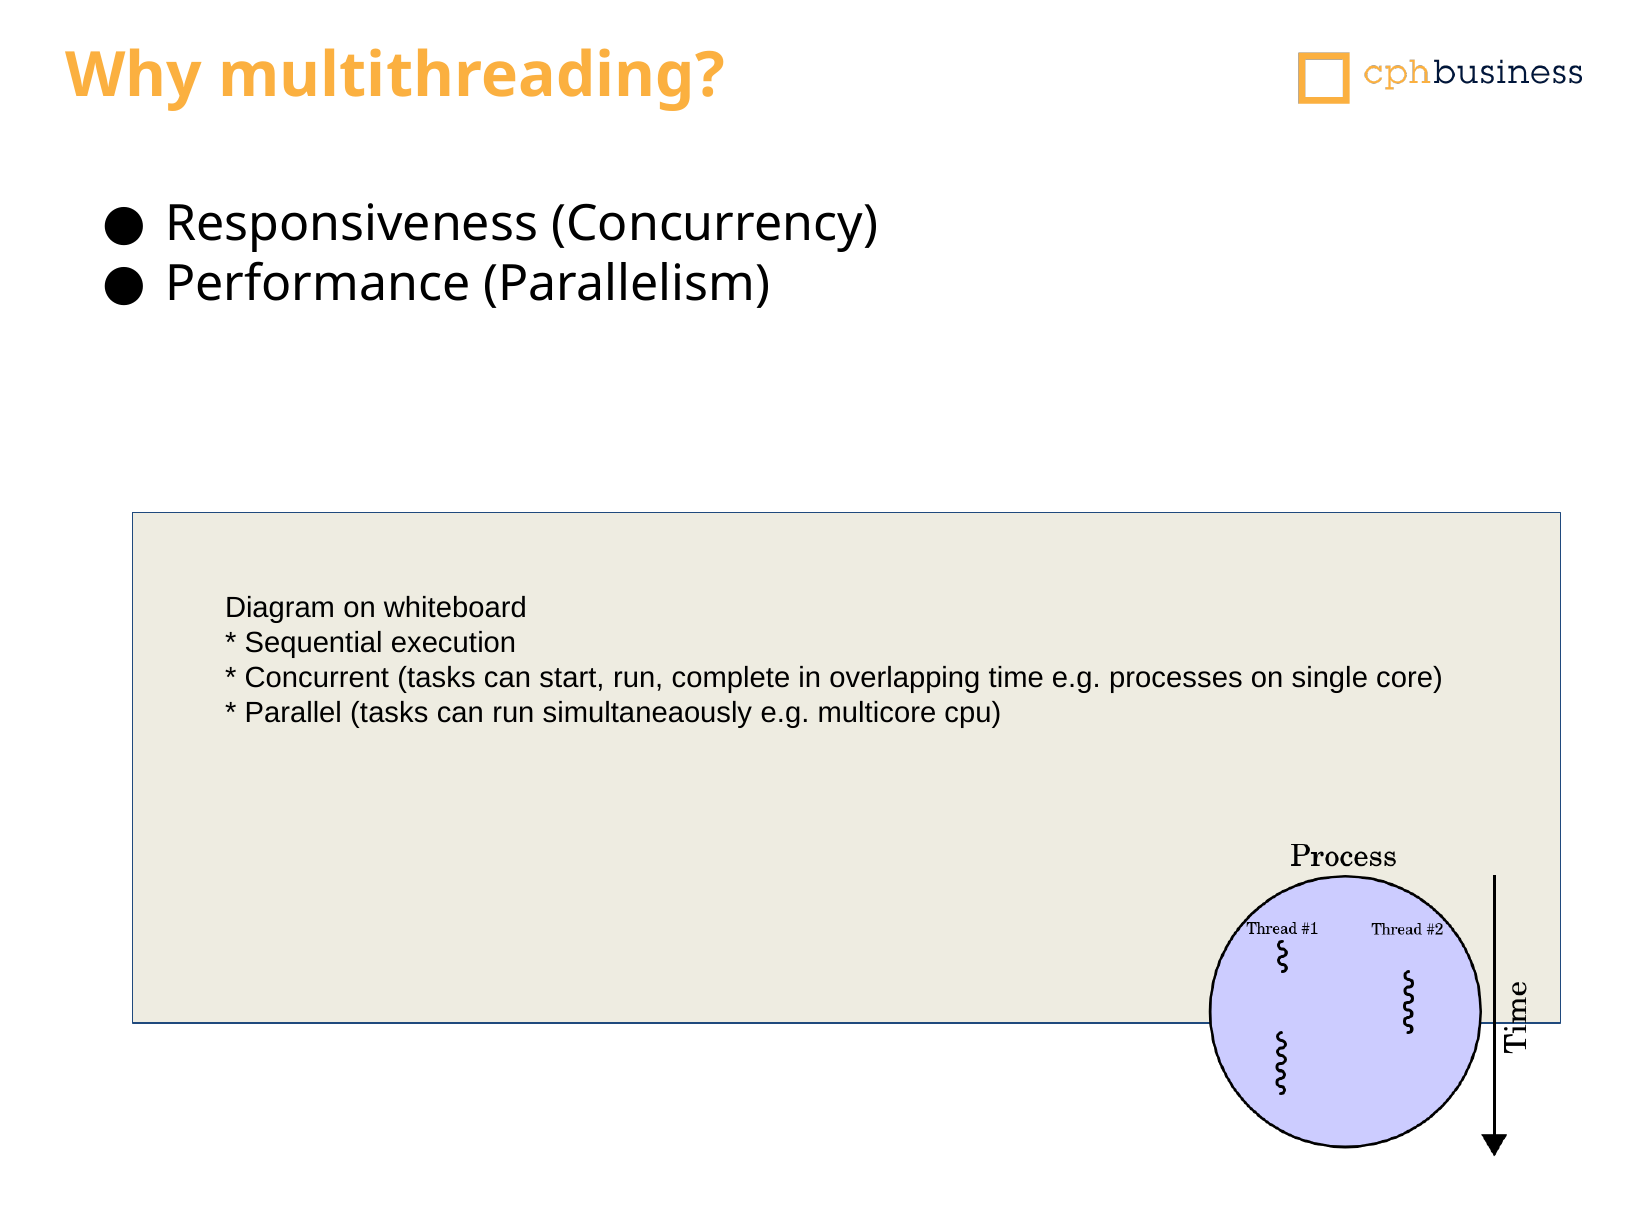

Why multithreading?
Responsiveness (Concurrency)
Performance (Parallelism)
Diagram on whiteboard
* Sequential execution
* Concurrent (tasks can start, run, complete in overlapping time e.g. processes on single core)
* Parallel (tasks can run simultaneaously e.g. multicore cpu)